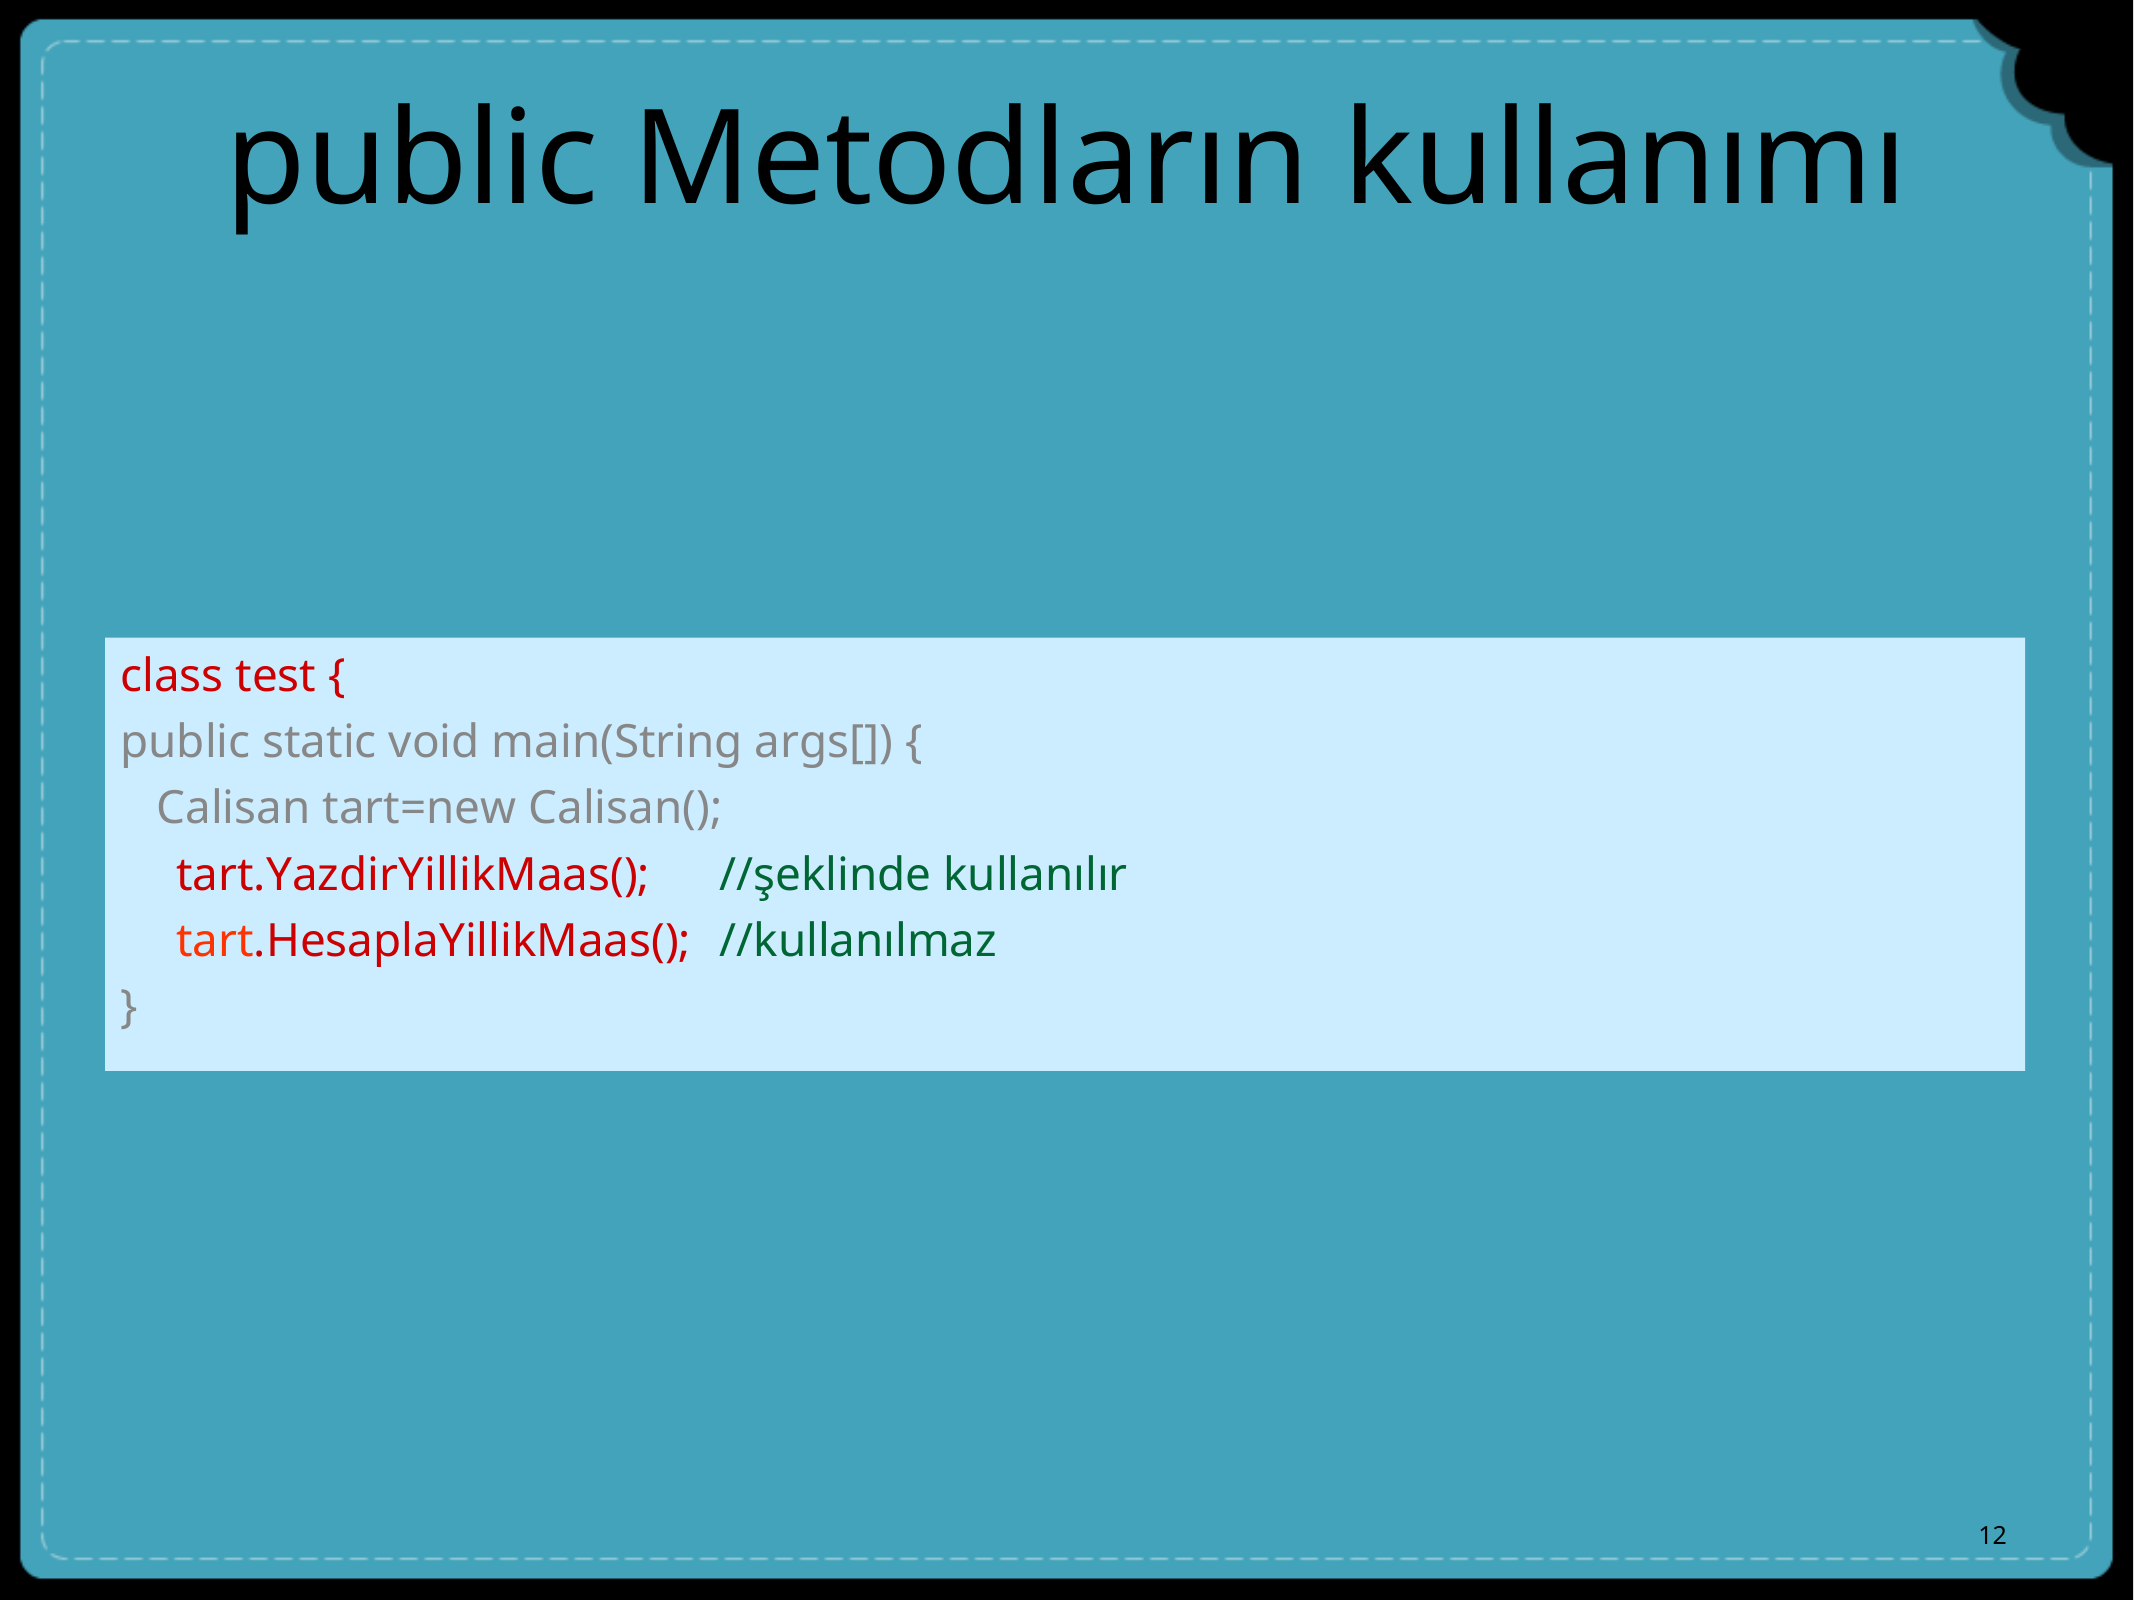

# public Metodların kullanımı
class test {
public static void main(String args[]) {
 Calisan tart=new Calisan();
	tart.YazdirYillikMaas(); 	//şeklinde kullanılır
	tart.HesaplaYillikMaas();	//kullanılmaz
}
12